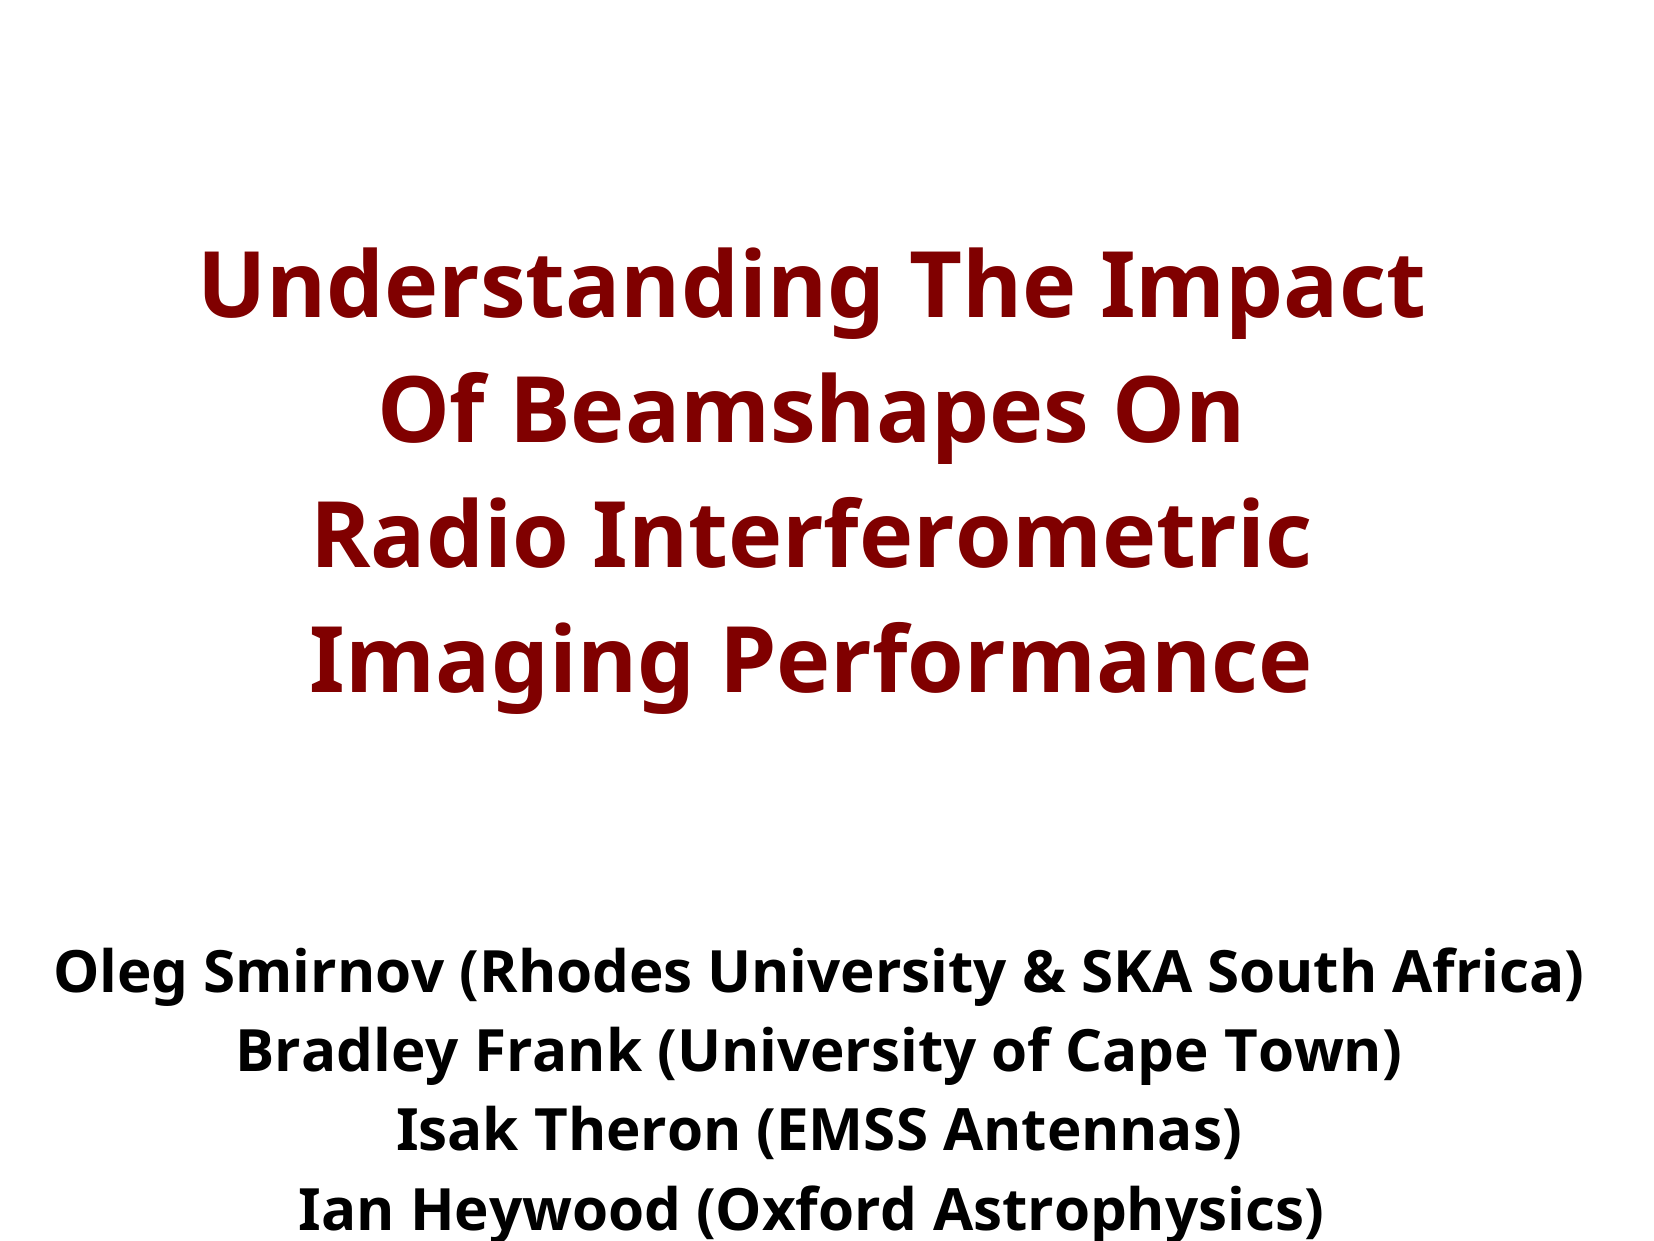

# Understanding The Impact Of Beamshapes On Radio Interferometric Imaging Performance
Oleg Smirnov (Rhodes University & SKA South Africa)
Bradley Frank (University of Cape Town)
Isak Theron (EMSS Antennas)
Ian Heywood (Oxford Astrophysics)